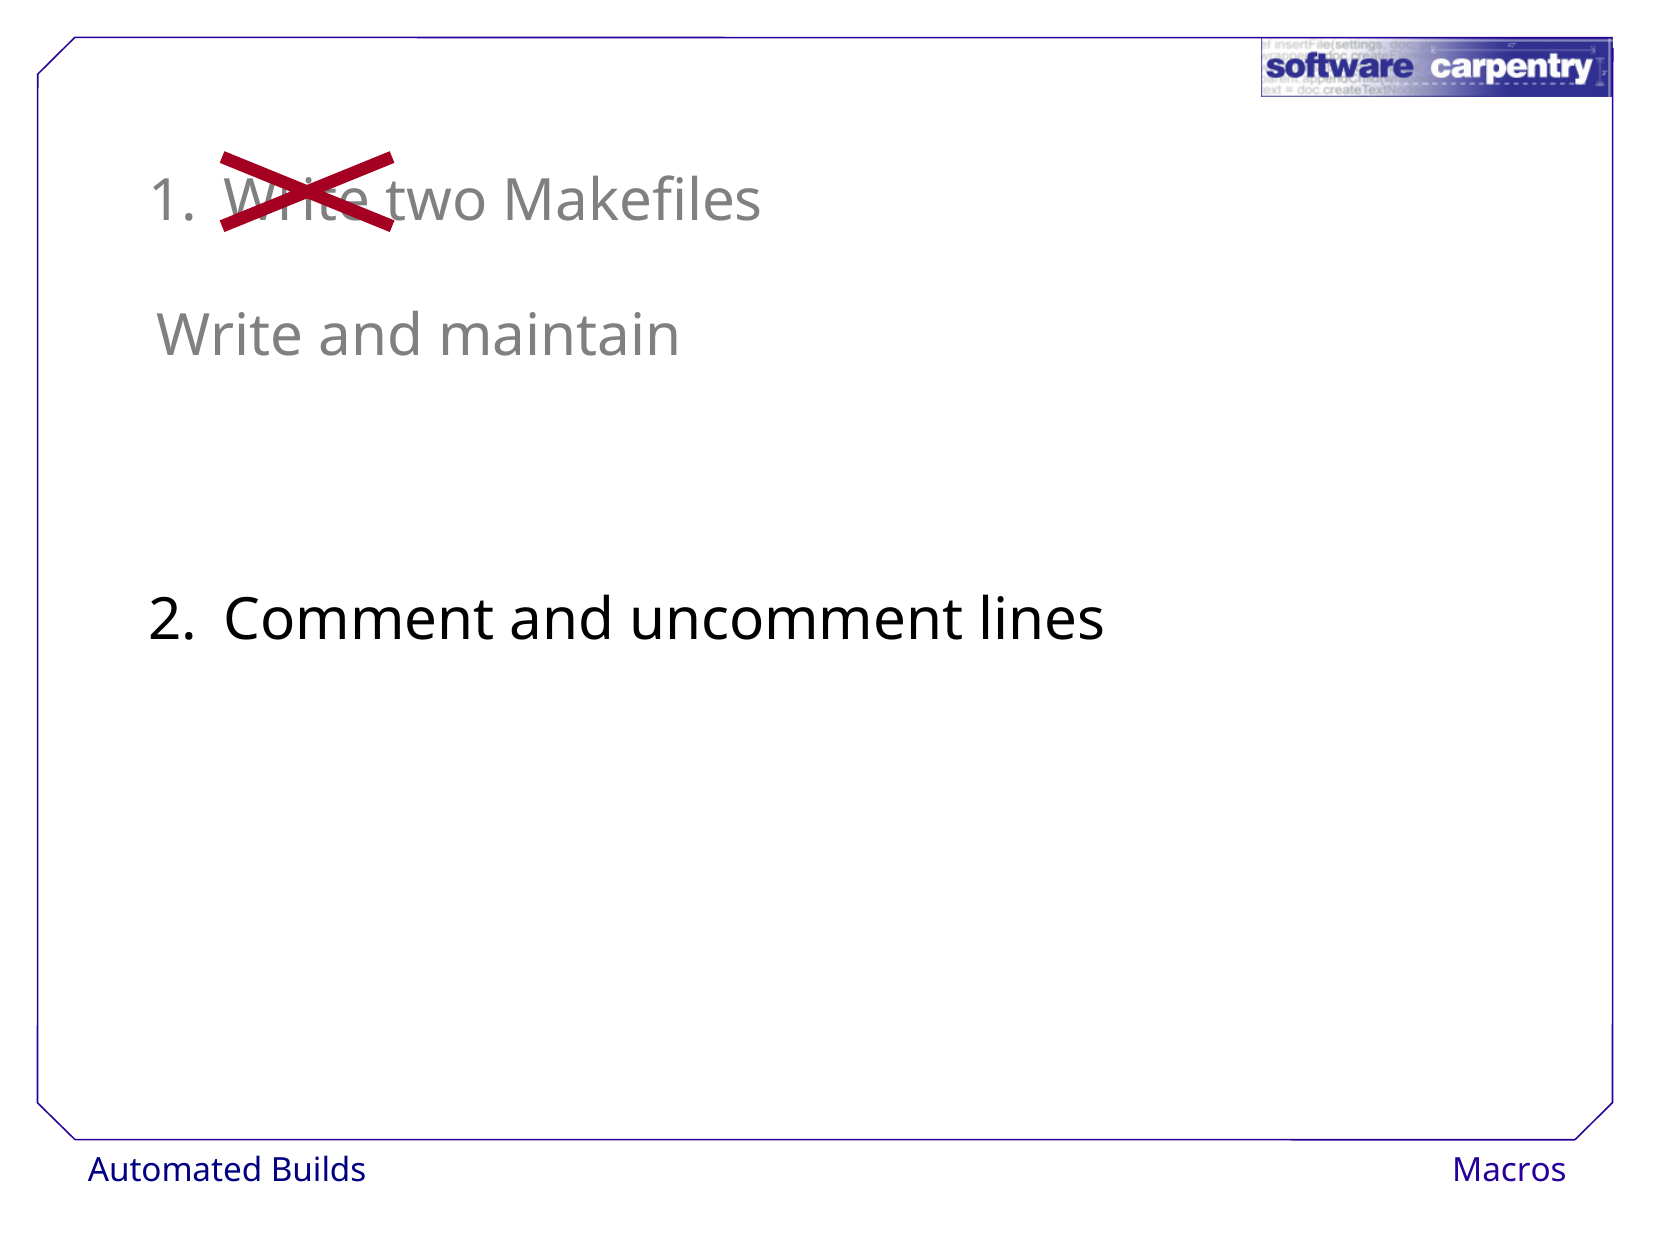

1.	Write two Makefiles
Comment and uncomment lines
Write and maintain